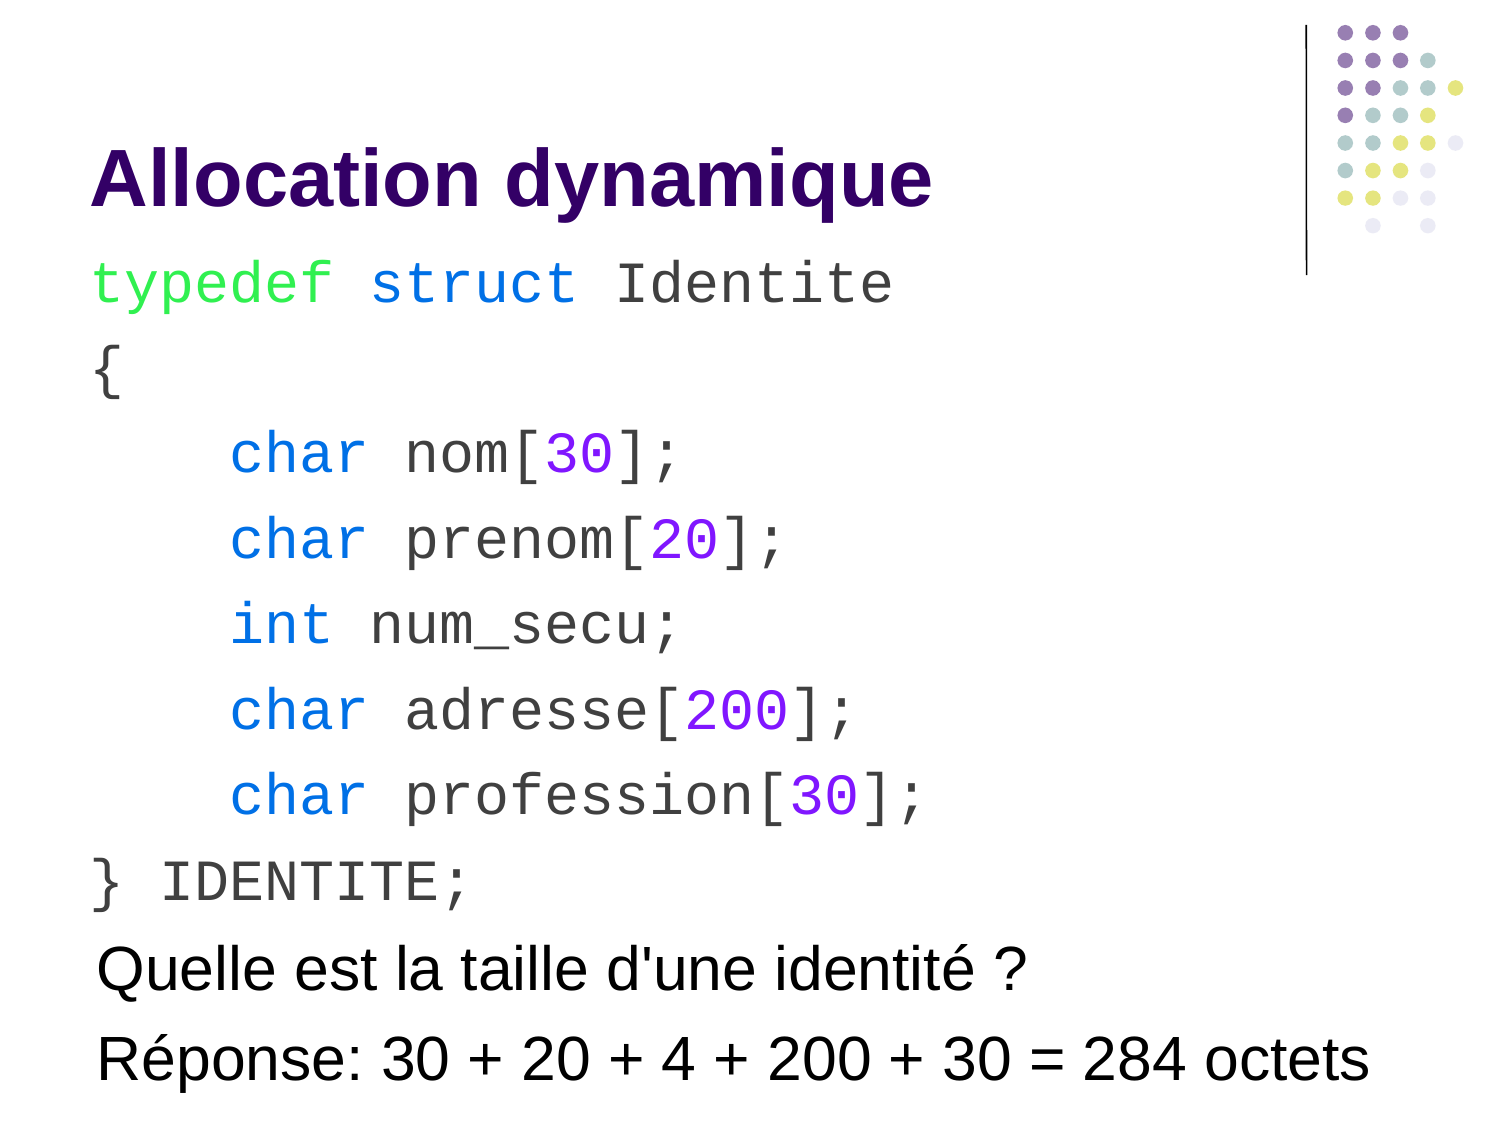

# Allocation dynamique
typedef struct Identite
{
 char nom[30];
 char prenom[20];
 int num_secu;
 char adresse[200];
 char profession[30];
} IDENTITE;
Quelle est la taille d'une identité ?
Réponse: 30 + 20 + 4 + 200 + 30 = 284 octets